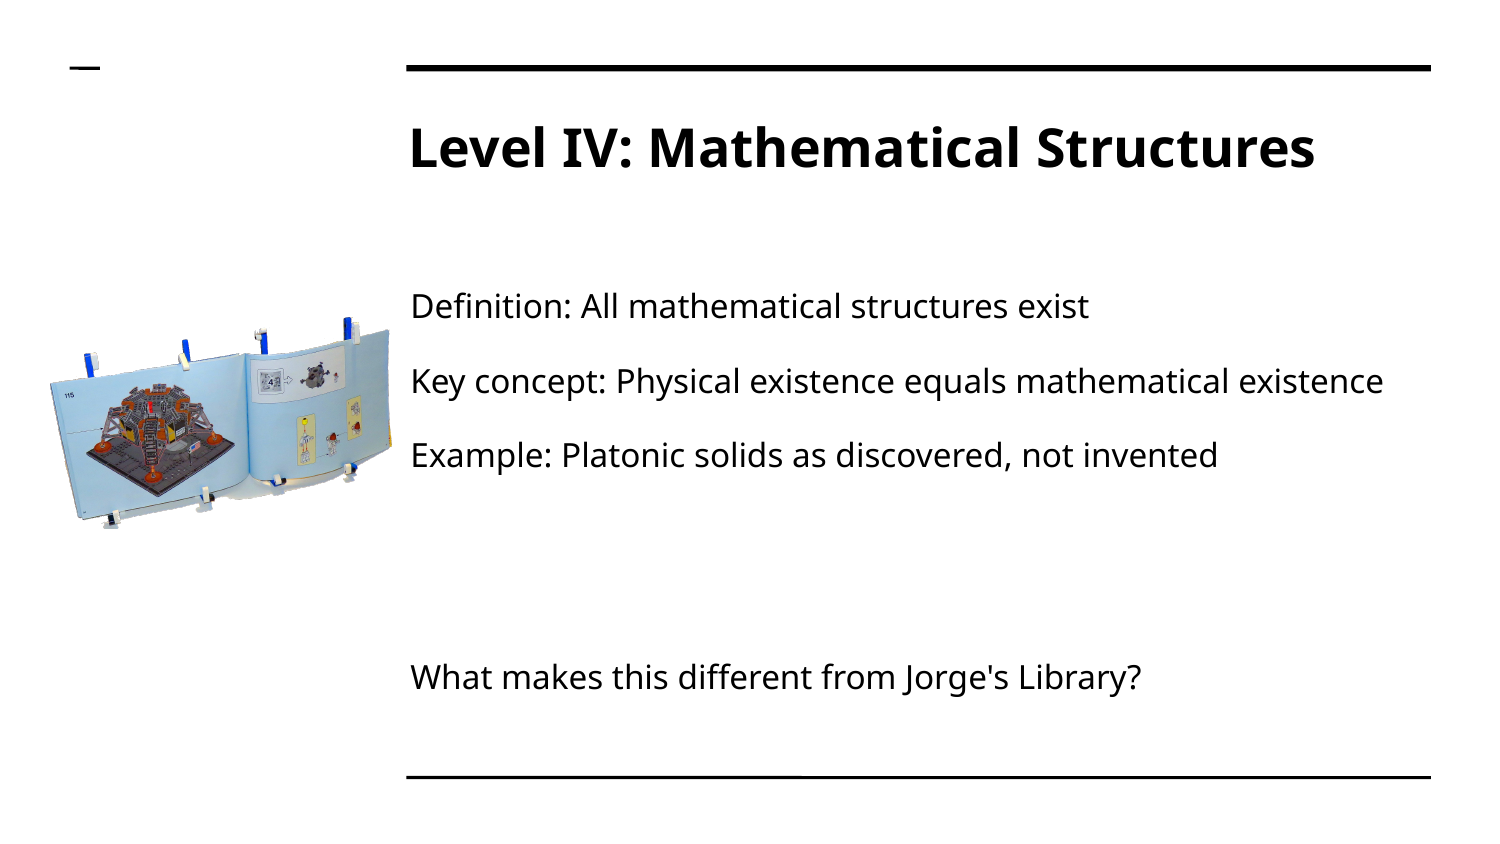

# Level IV: Mathematical Structures
Definition: All mathematical structures exist
Key concept: Physical existence equals mathematical existence
Example: Platonic solids as discovered, not invented
What makes this different from Jorge's Library?